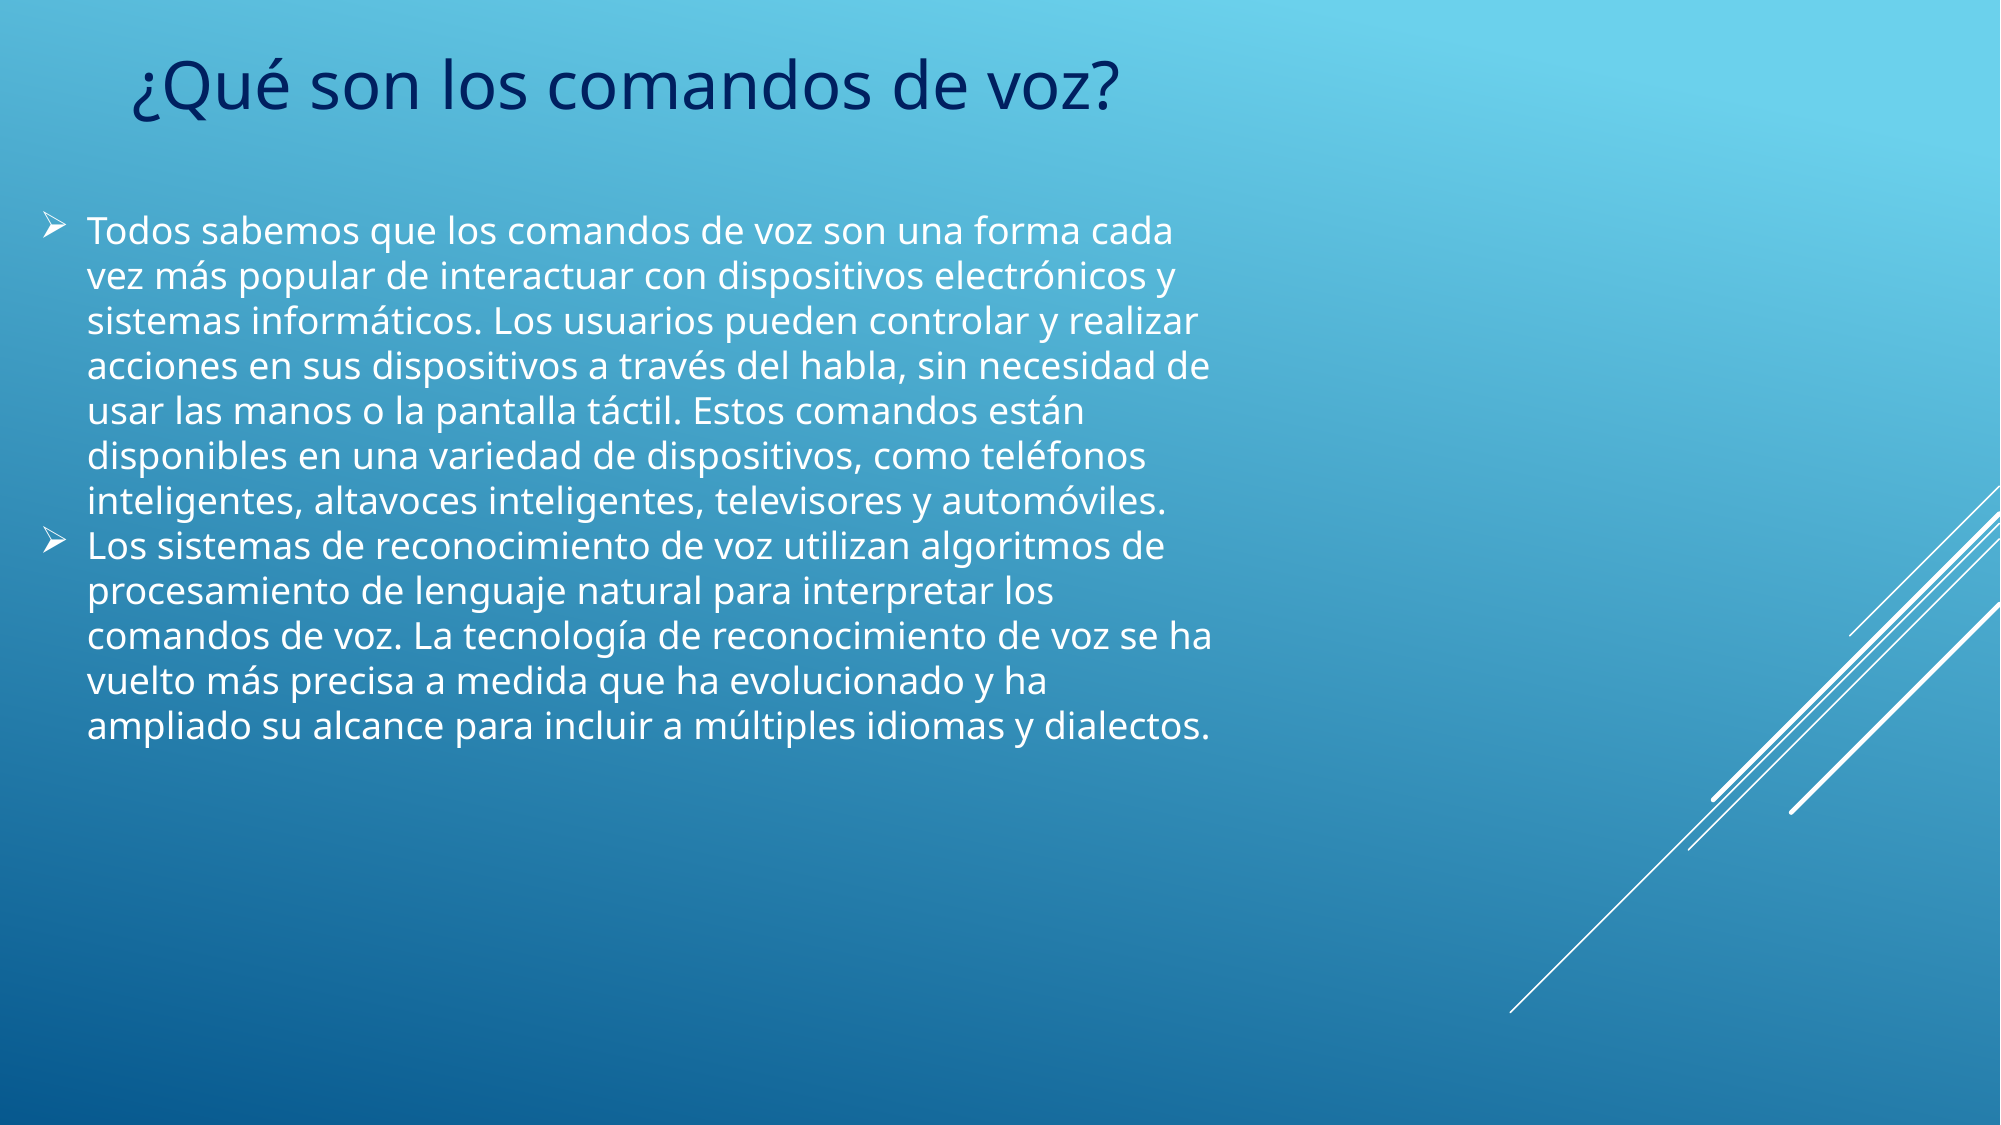

¿Qué son los comandos de voz?
Todos sabemos que los comandos de voz son una forma cada vez más popular de interactuar con dispositivos electrónicos y sistemas informáticos. Los usuarios pueden controlar y realizar acciones en sus dispositivos a través del habla, sin necesidad de usar las manos o la pantalla táctil. Estos comandos están disponibles en una variedad de dispositivos, como teléfonos inteligentes, altavoces inteligentes, televisores y automóviles.
Los sistemas de reconocimiento de voz utilizan algoritmos de procesamiento de lenguaje natural para interpretar los comandos de voz. La tecnología de reconocimiento de voz se ha vuelto más precisa a medida que ha evolucionado y ha ampliado su alcance para incluir a múltiples idiomas y dialectos.